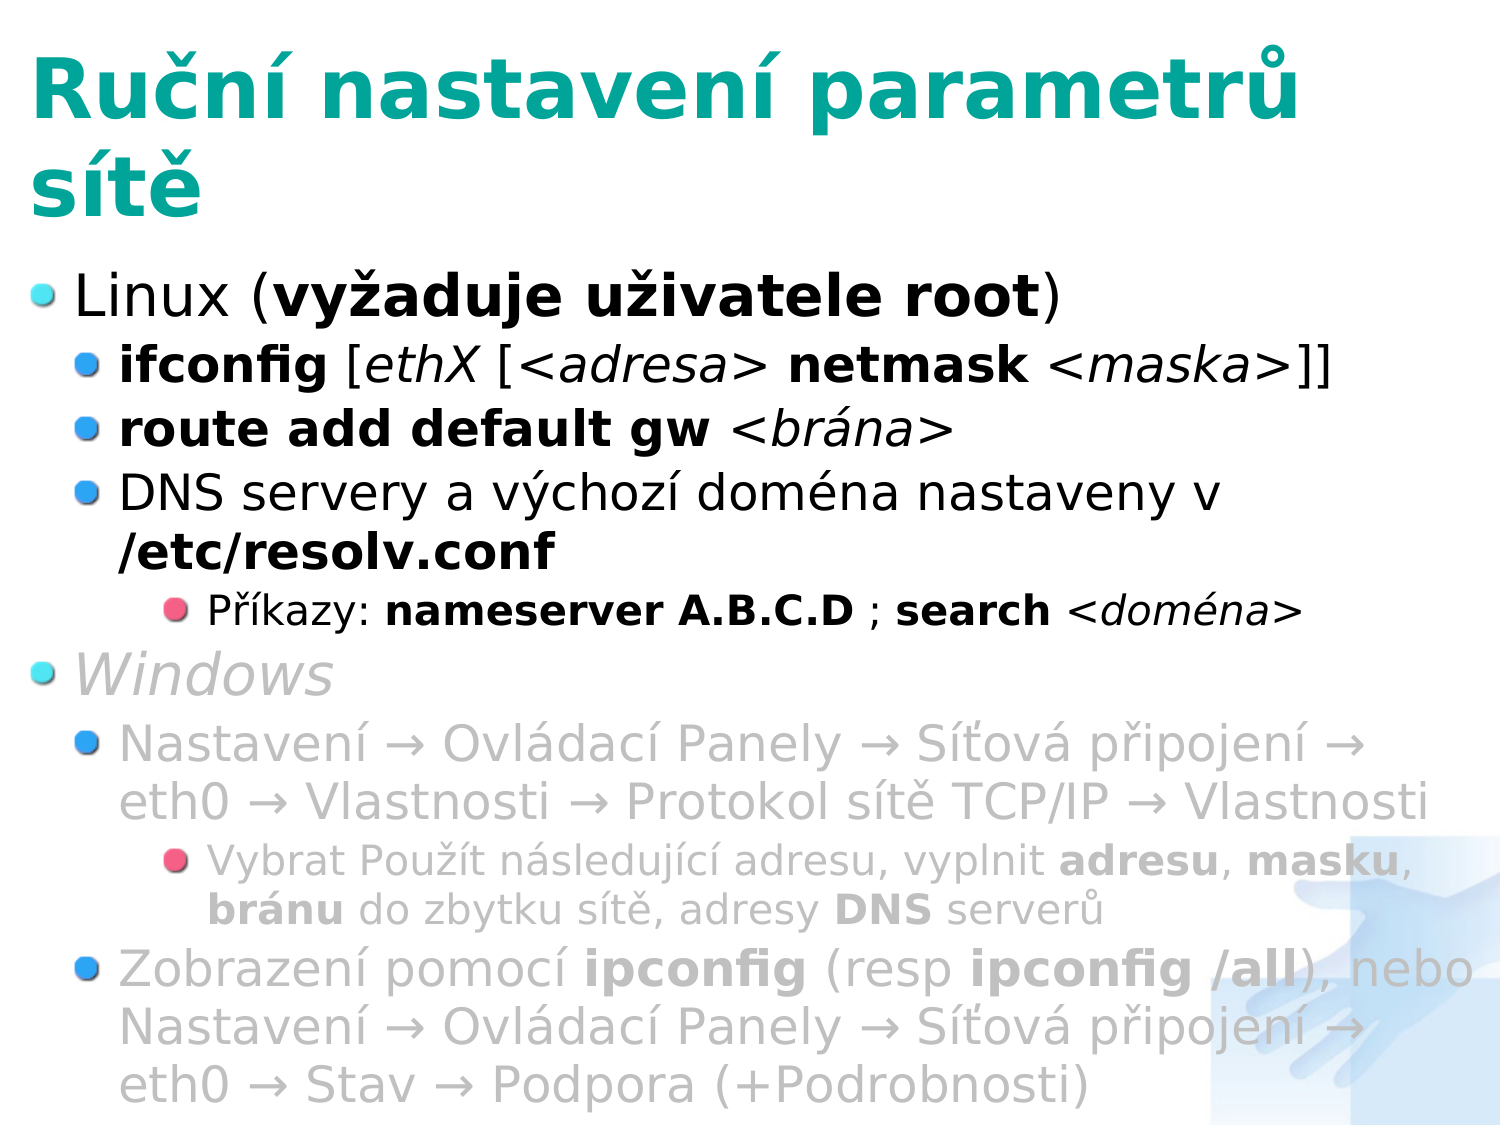

# Ruční nastavení parametrů sítě
Linux (vyžaduje uživatele root)
ifconfig [ethX [<adresa> netmask <maska>]]
route add default gw <brána>
DNS servery a výchozí doména nastaveny v /etc/resolv.conf
Příkazy: nameserver A.B.C.D ; search <doména>
Windows
Nastavení → Ovládací Panely → Síťová připojení → eth0 → Vlastnosti → Protokol sítě TCP/IP → Vlastnosti
Vybrat Použít následující adresu, vyplnit adresu, masku, bránu do zbytku sítě, adresy DNS serverů
Zobrazení pomocí ipconfig (resp ipconfig /all), nebo Nastavení → Ovládací Panely → Síťová připojení → eth0 → Stav → Podpora (+Podrobnosti)